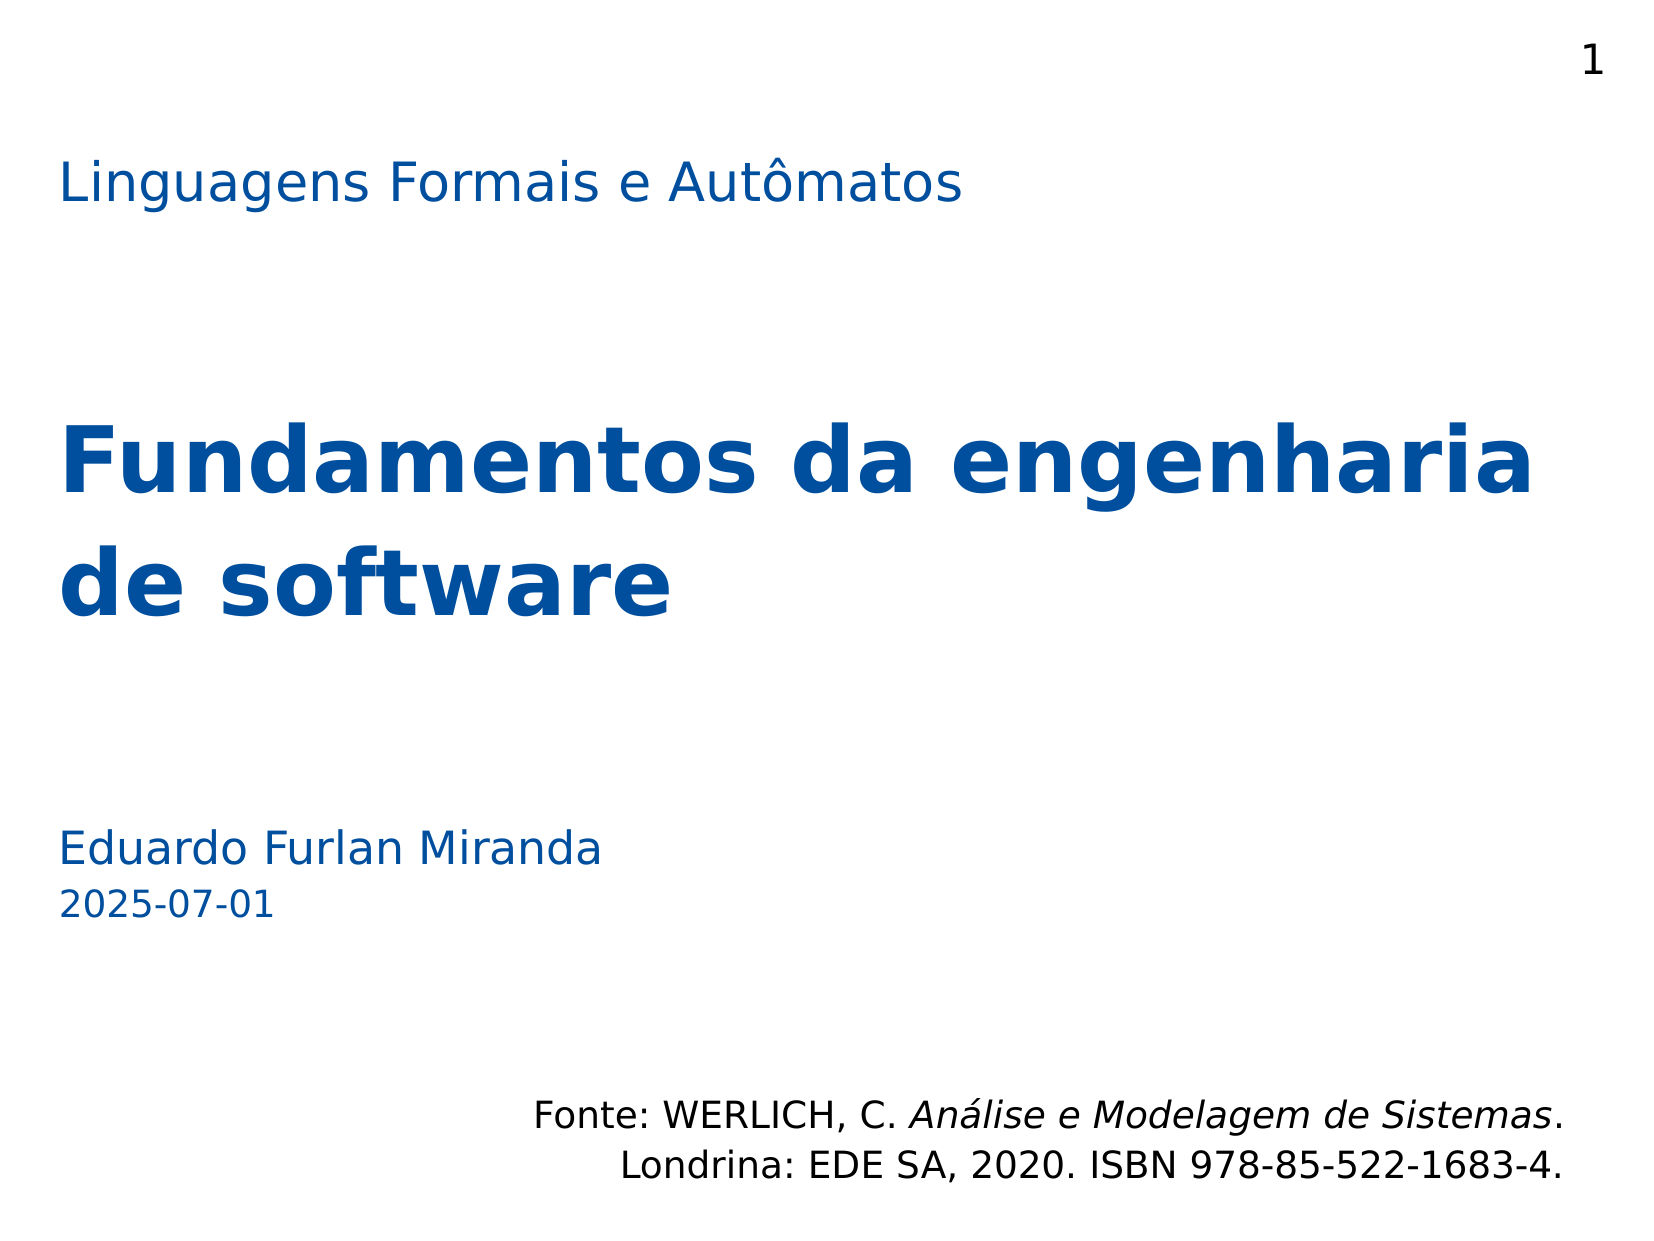

1
# Linguagens Formais e Autômatos
Fundamentos da engenharia de software
Eduardo Furlan Miranda
2025-07-01
Fonte: WERLICH, C. Análise e Modelagem de Sistemas. Londrina: EDE SA, 2020. ISBN 978-85-522-1683-4.